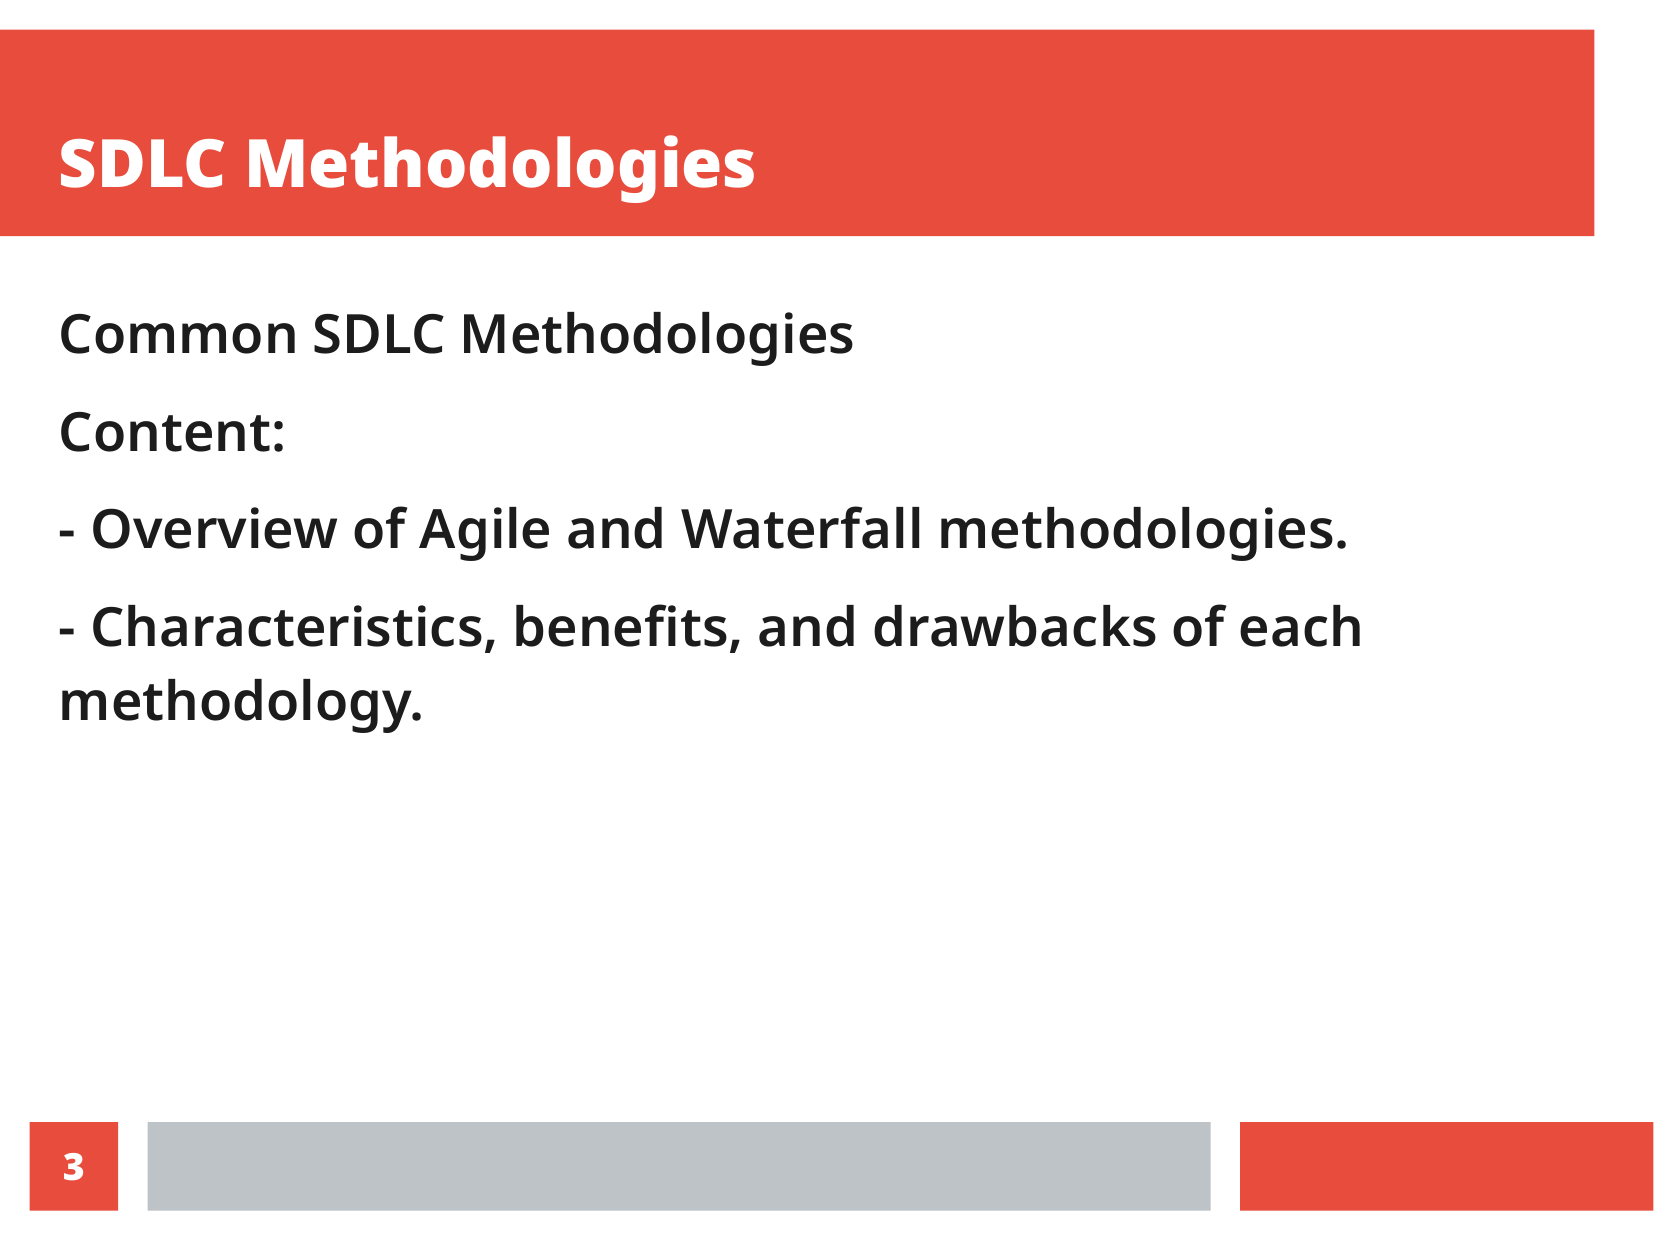

# SDLC Methodologies
Common SDLC Methodologies
Content:
- Overview of Agile and Waterfall methodologies.
- Characteristics, benefits, and drawbacks of each methodology.
3